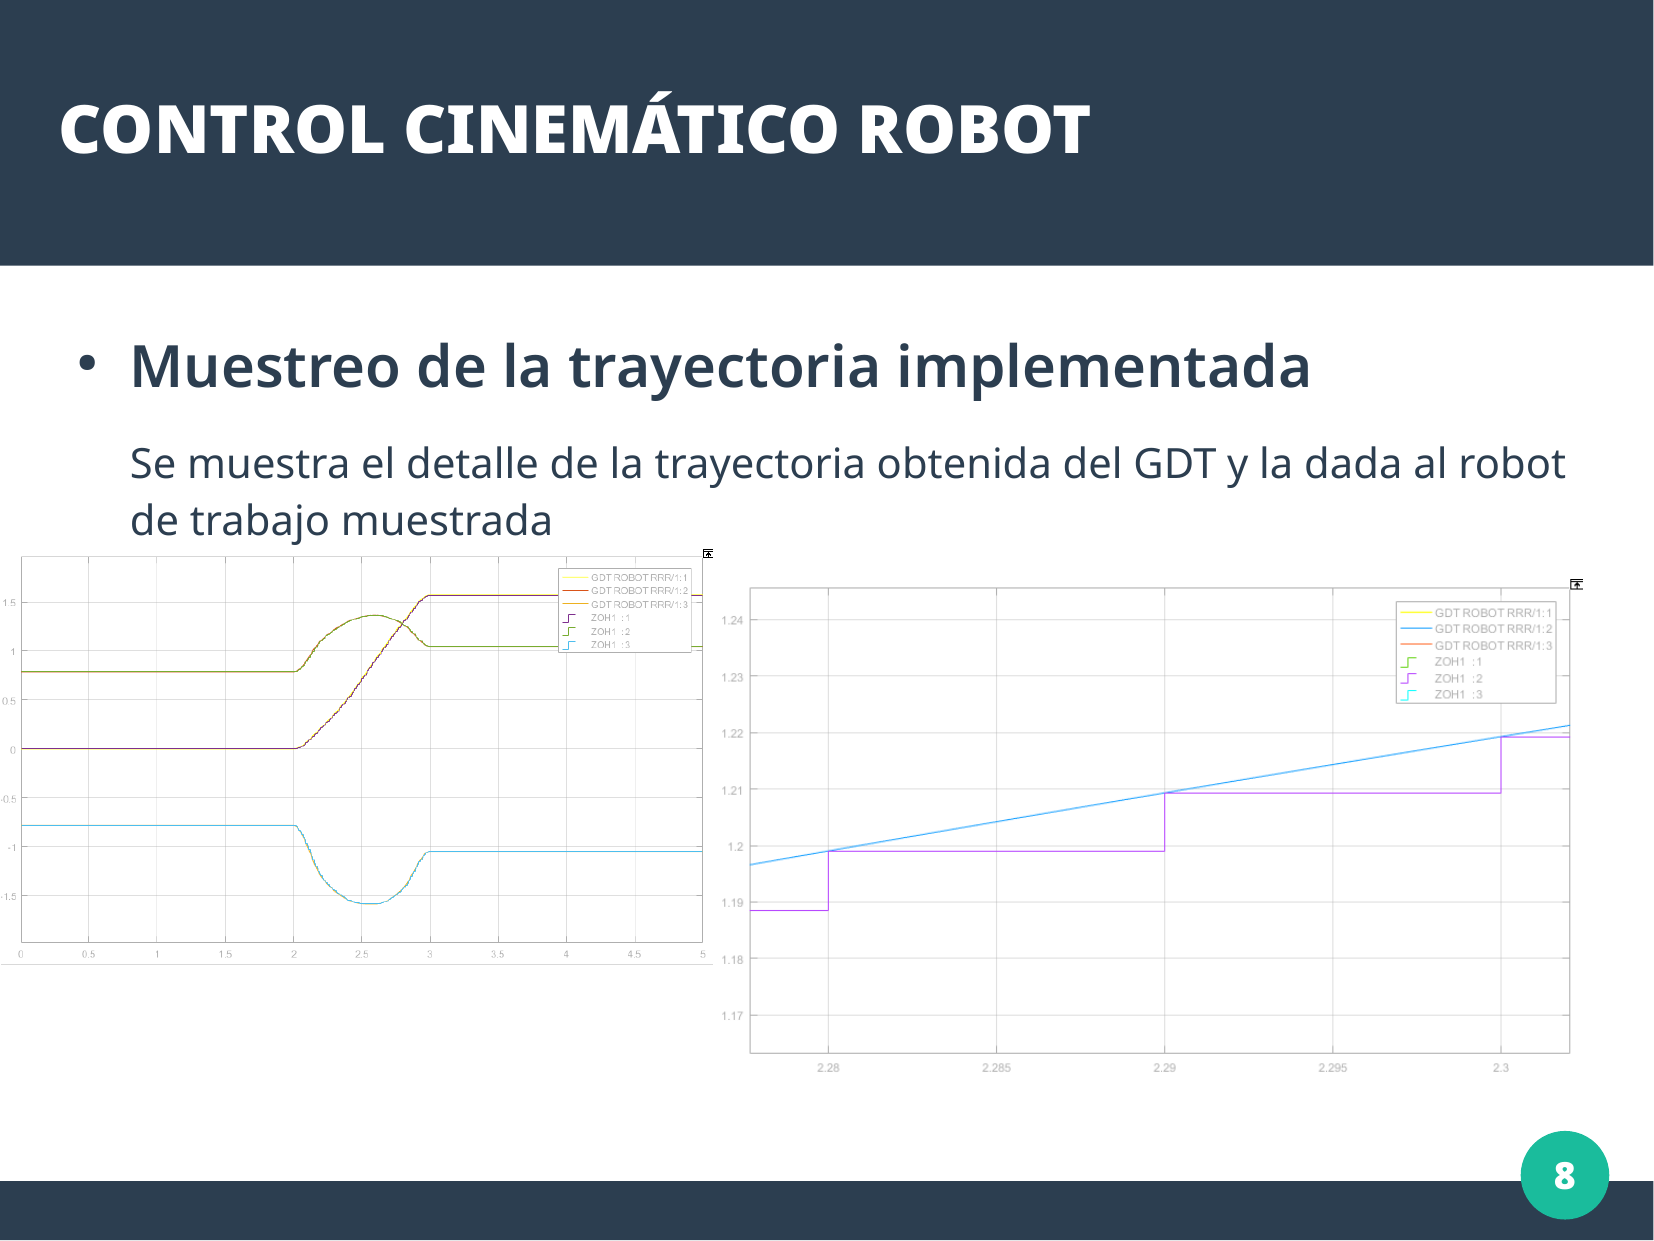

# CONTROL CINEMÁTICO ROBOT
Muestreo de la trayectoria implementada
Se muestra el detalle de la trayectoria obtenida del GDT y la dada al robot de trabajo muestrada
8